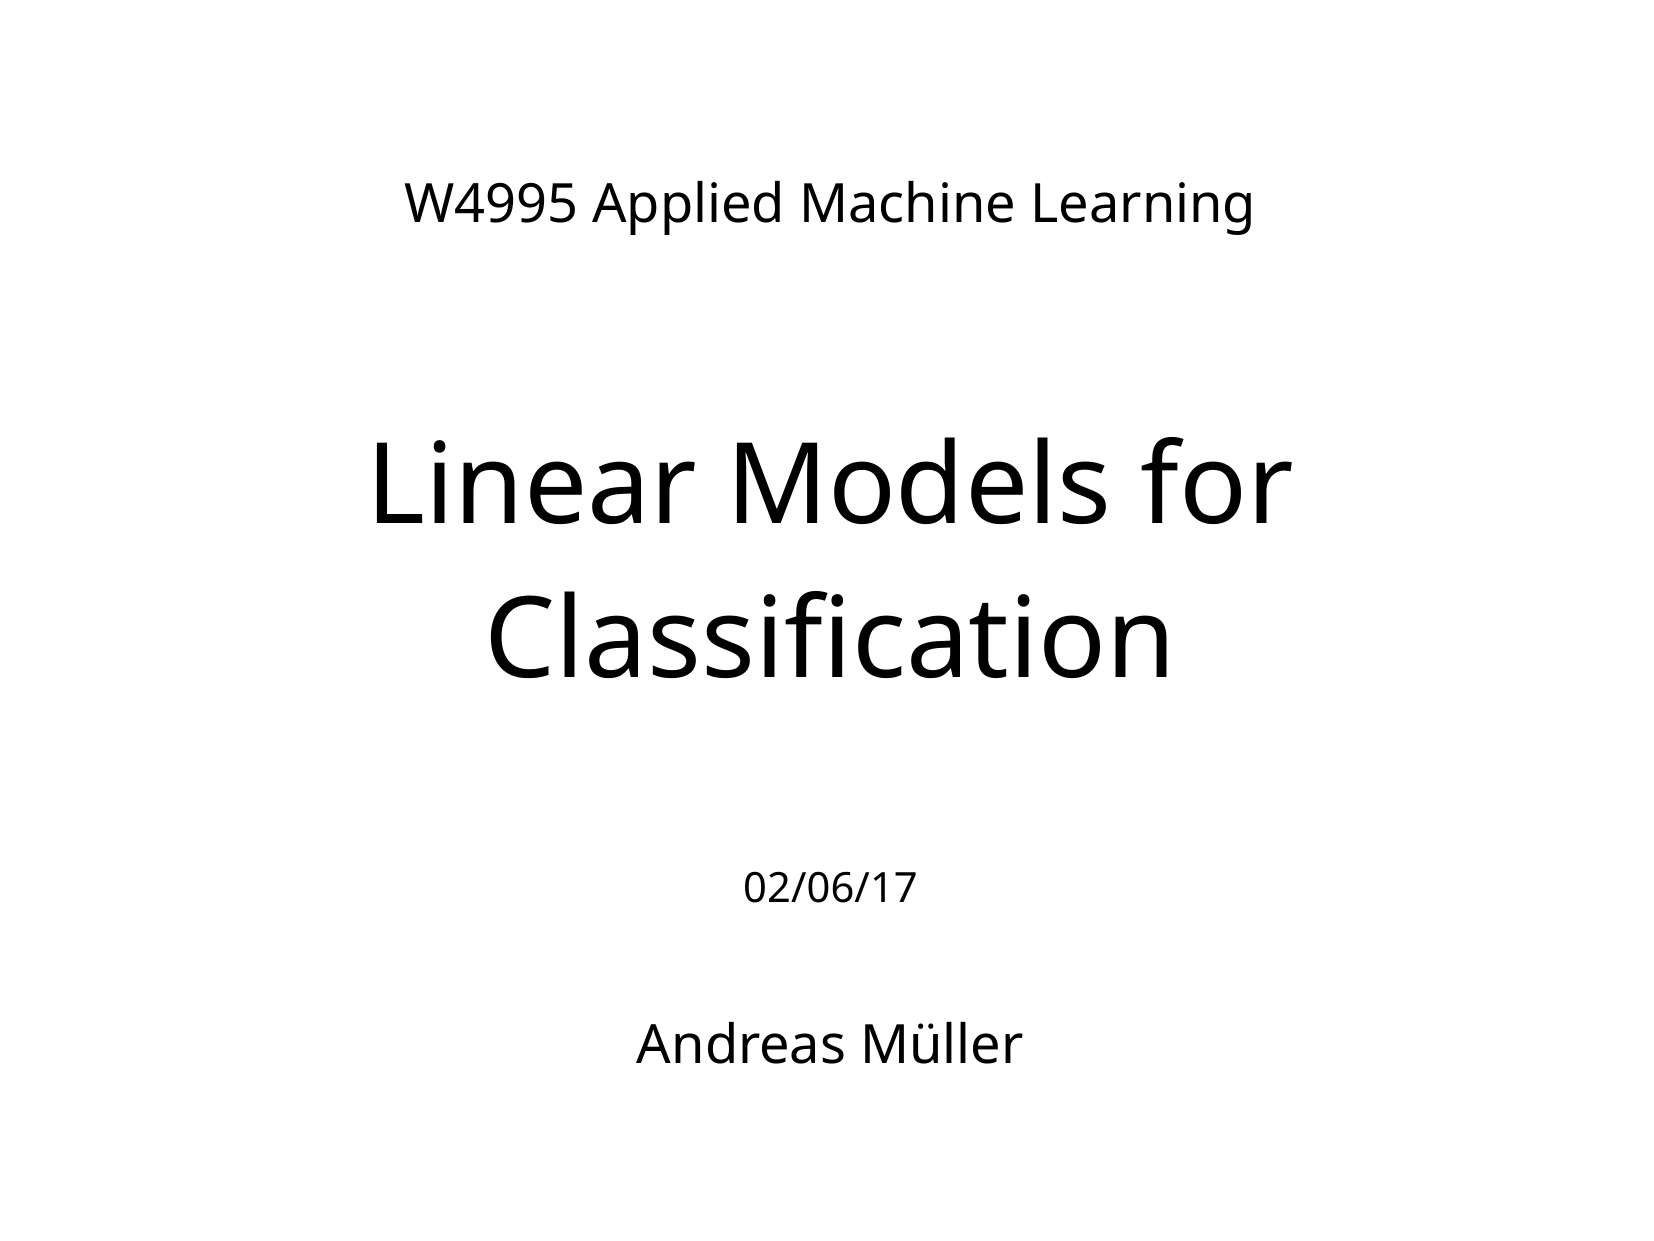

W4995 Applied Machine Learning
Linear Models for Classification
02/06/17
Andreas Müller